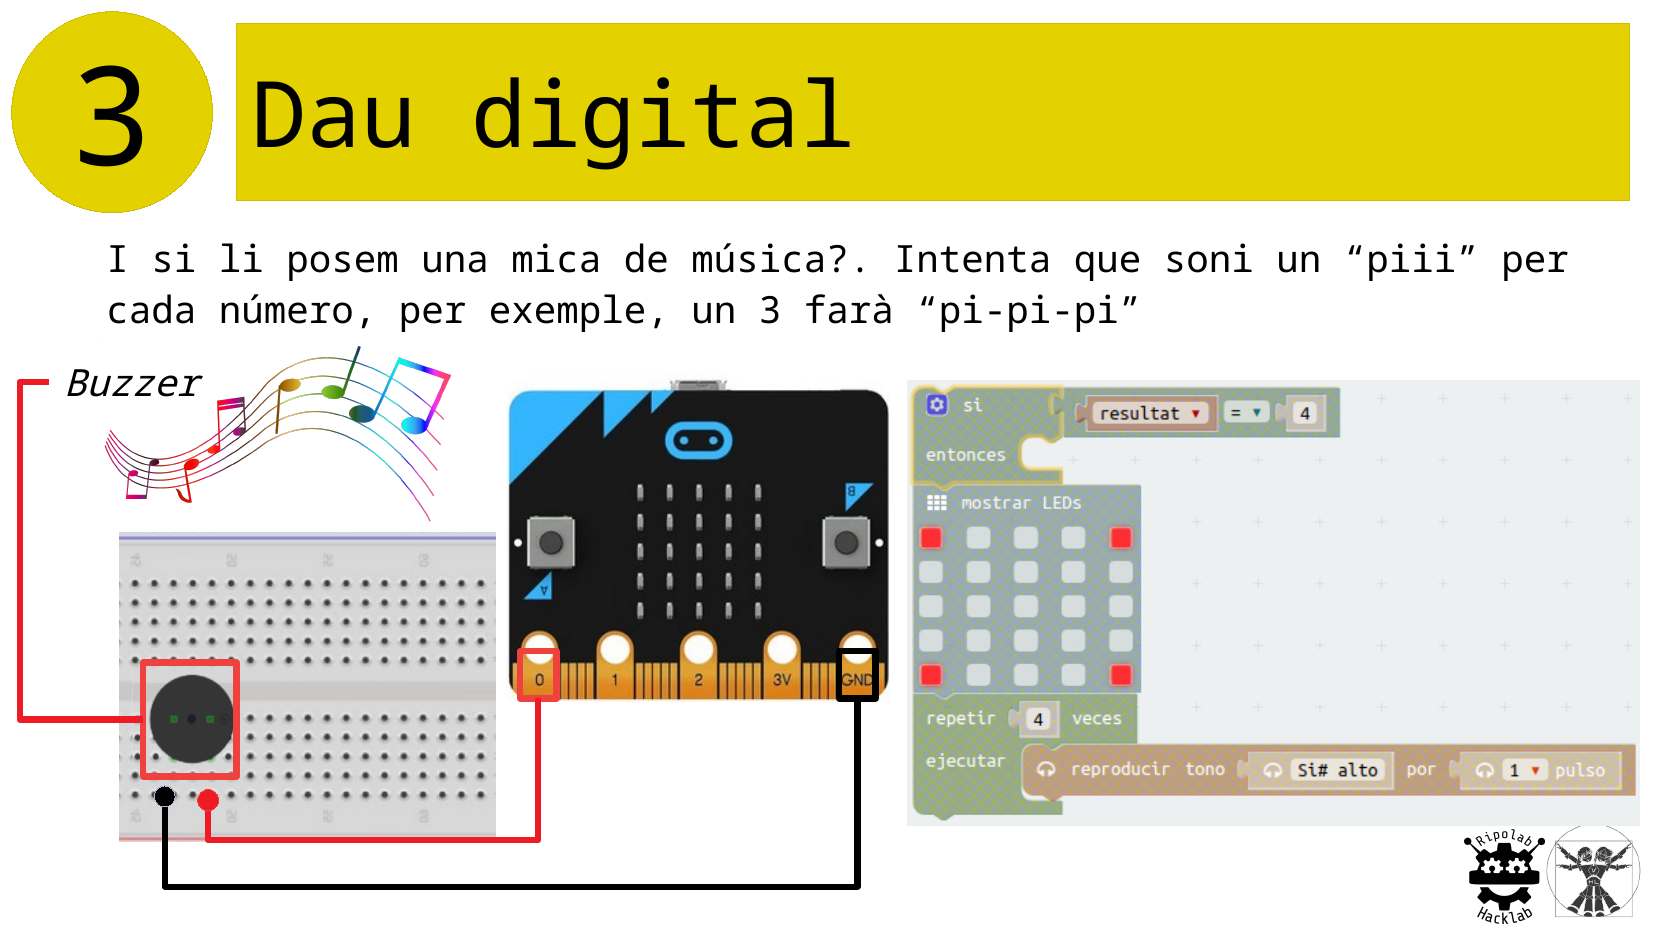

3
Dau digital
I si li posem una mica de música?. Intenta que soni un “piii” per cada número, per exemple, un 3 farà “pi-pi-pi”
Buzzer